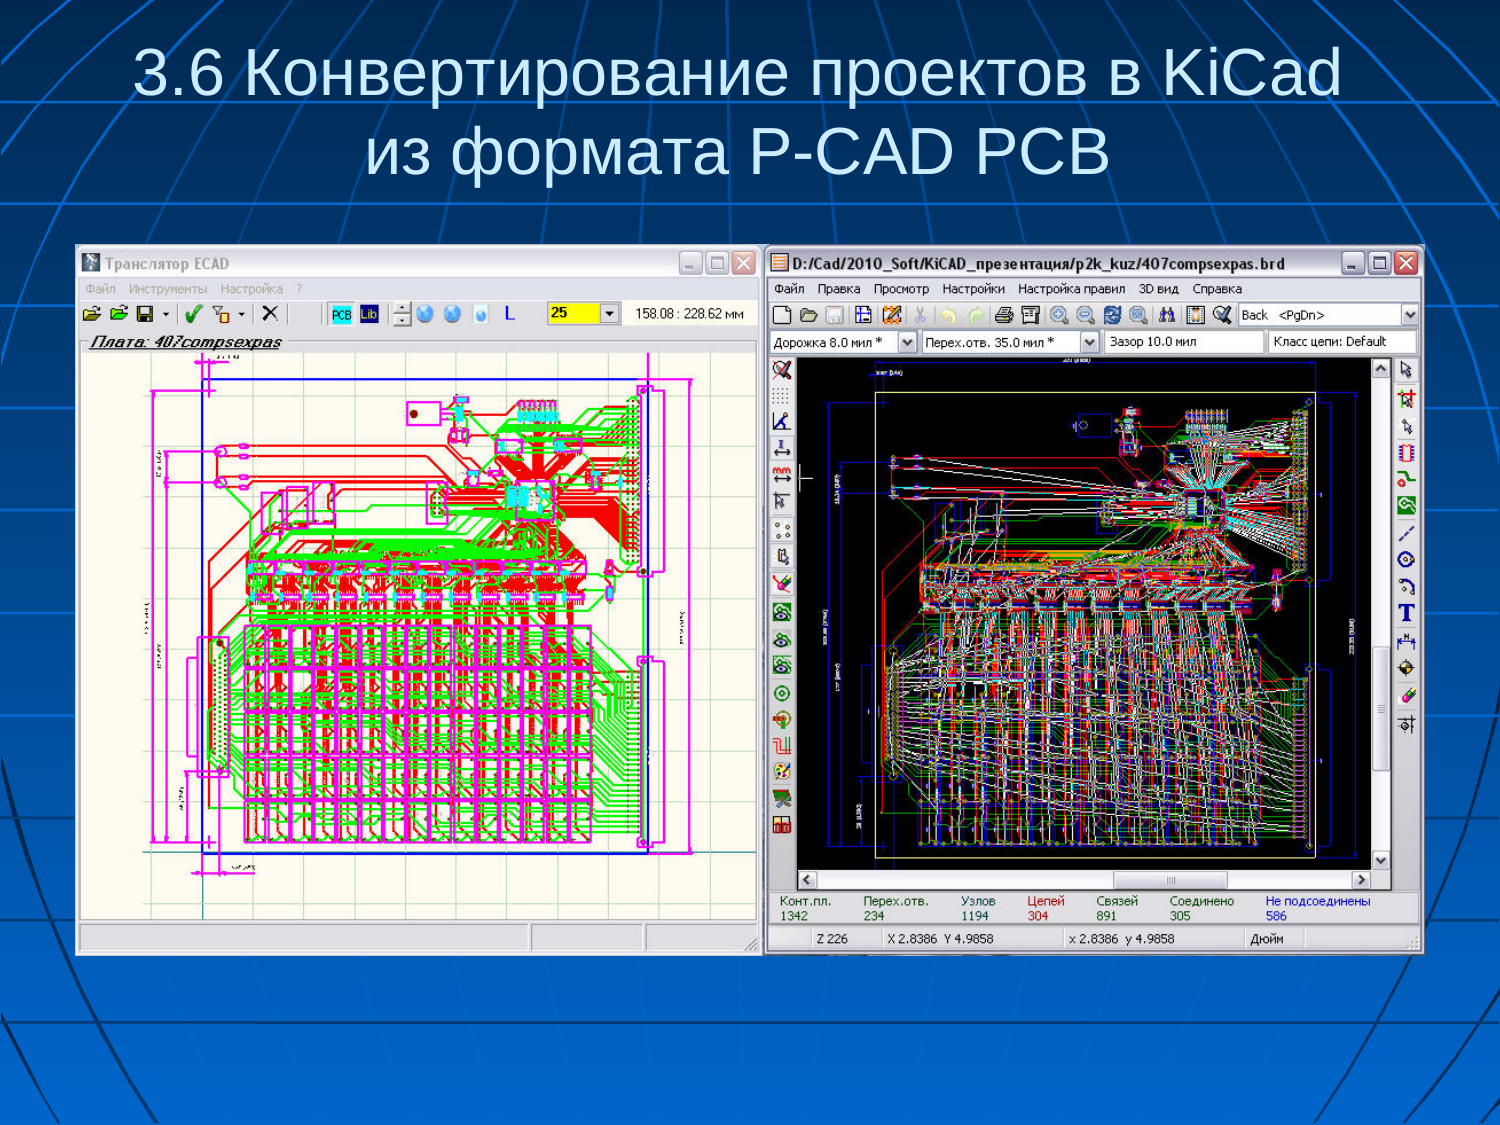

3.6 Конвертирование проектов в KiCad из формата P-CAD PCB